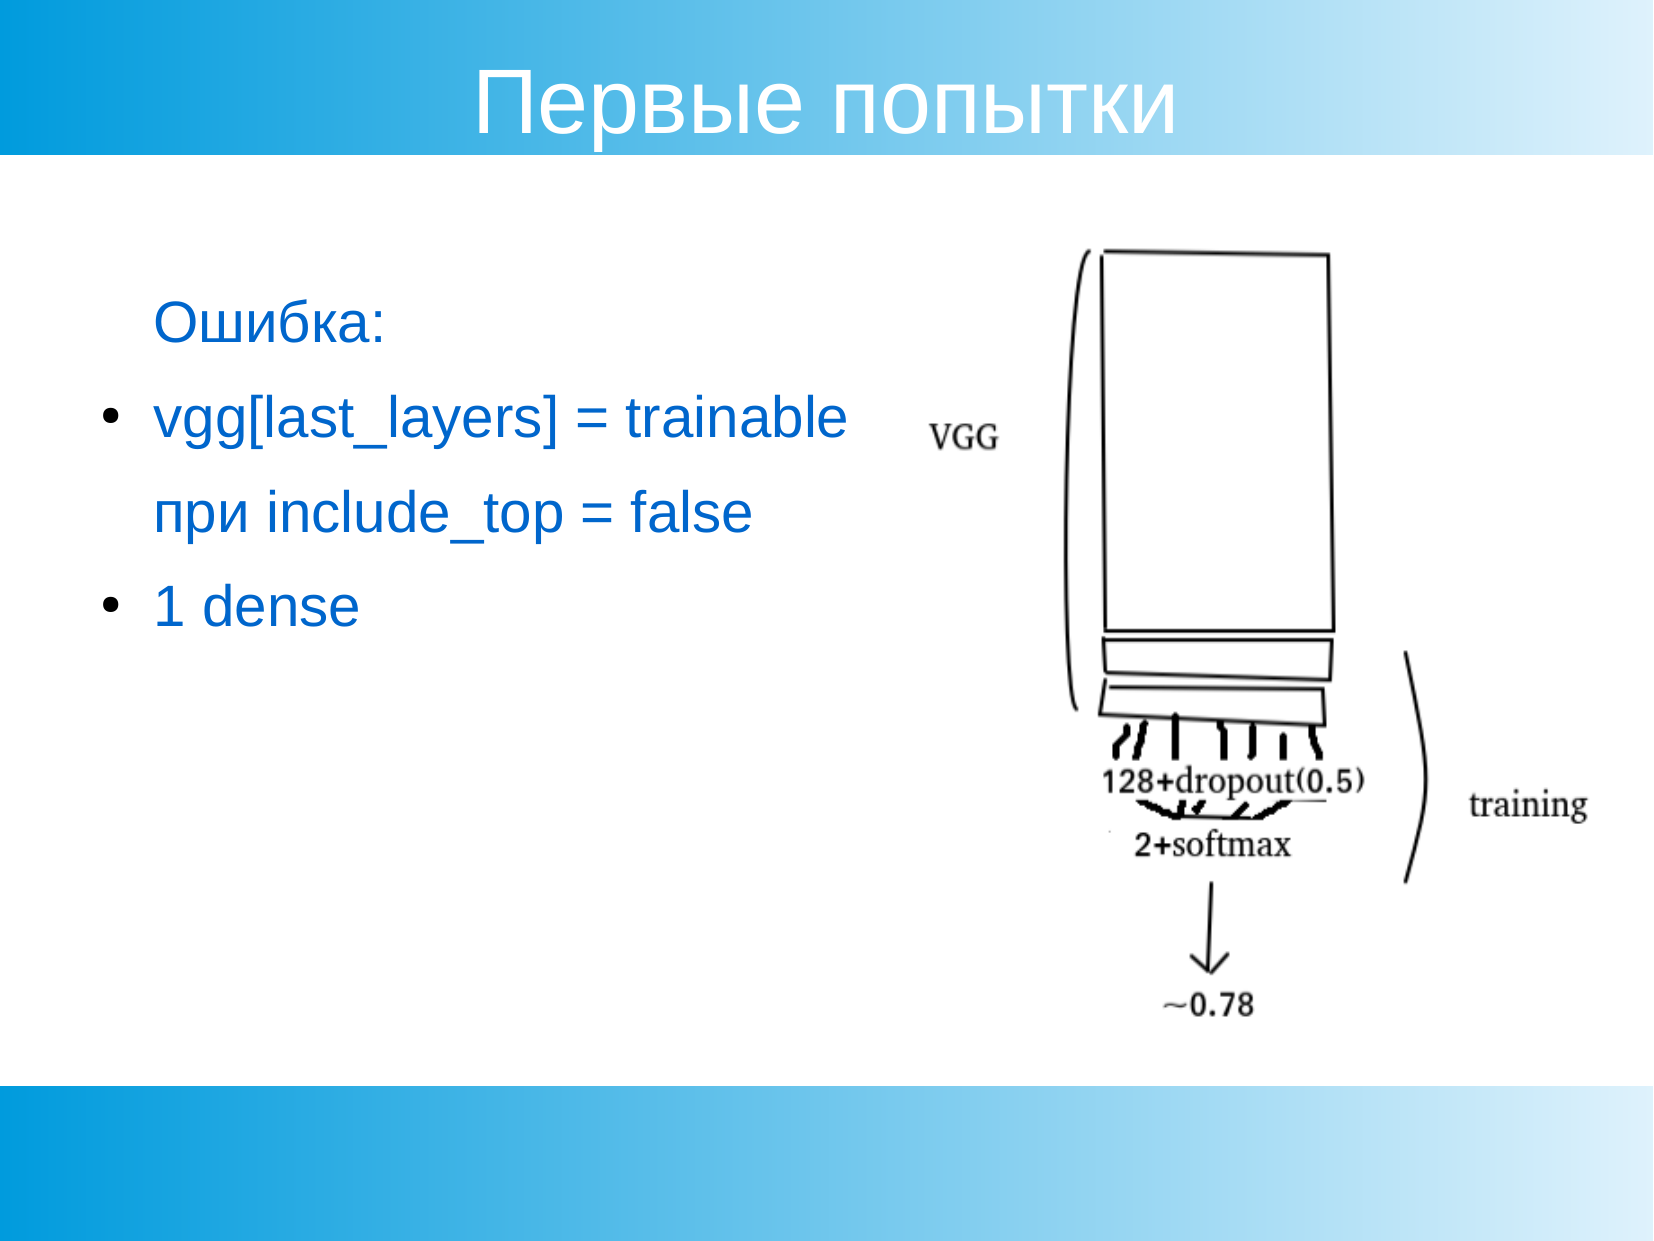

# Первые попытки
Ошибка:
vgg[last_layers] = trainable
при include_top = false
1 dense